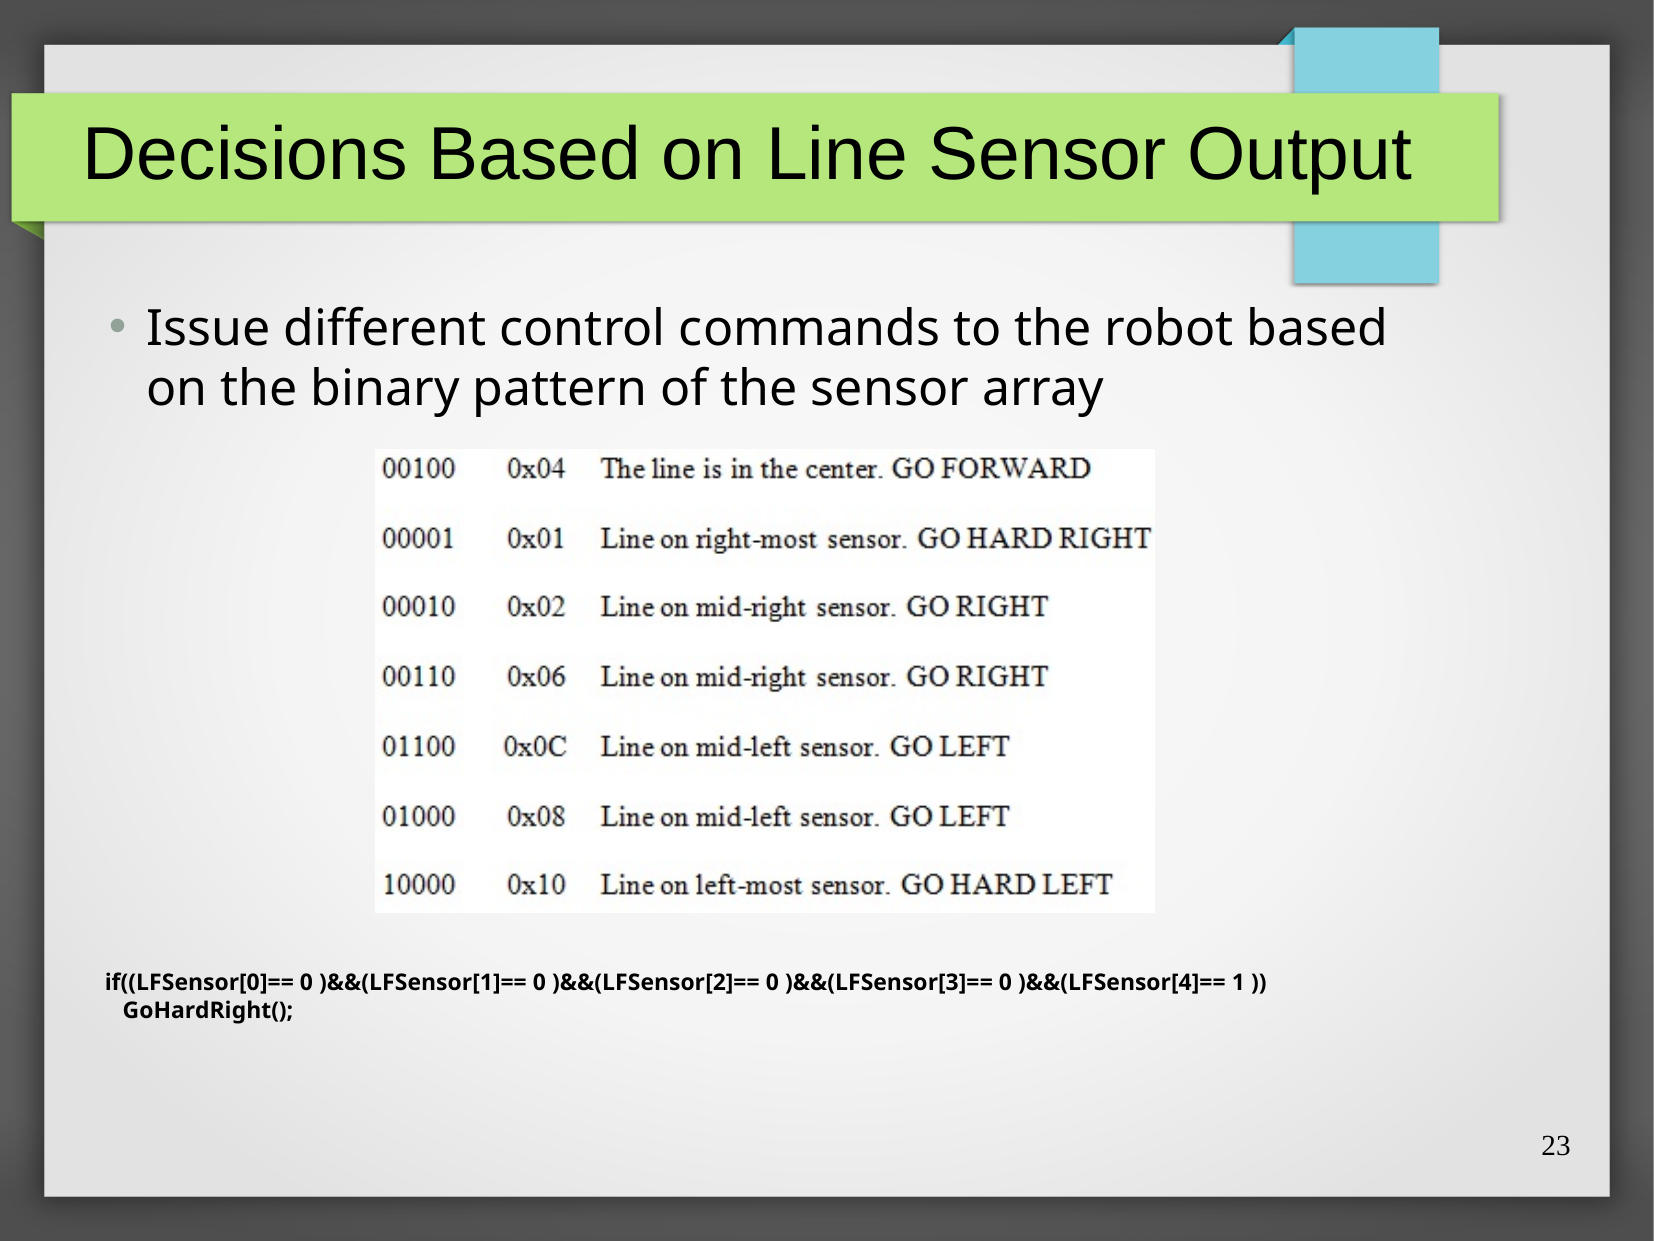

# Decisions Based on Line Sensor Output
Issue different control commands to the robot based on the binary pattern of the sensor array
if((LFSensor[0]== 0 )&&(LFSensor[1]== 0 )&&(LFSensor[2]== 0 )&&(LFSensor[3]== 0 )&&(LFSensor[4]== 1 ))
 GoHardRight();
23